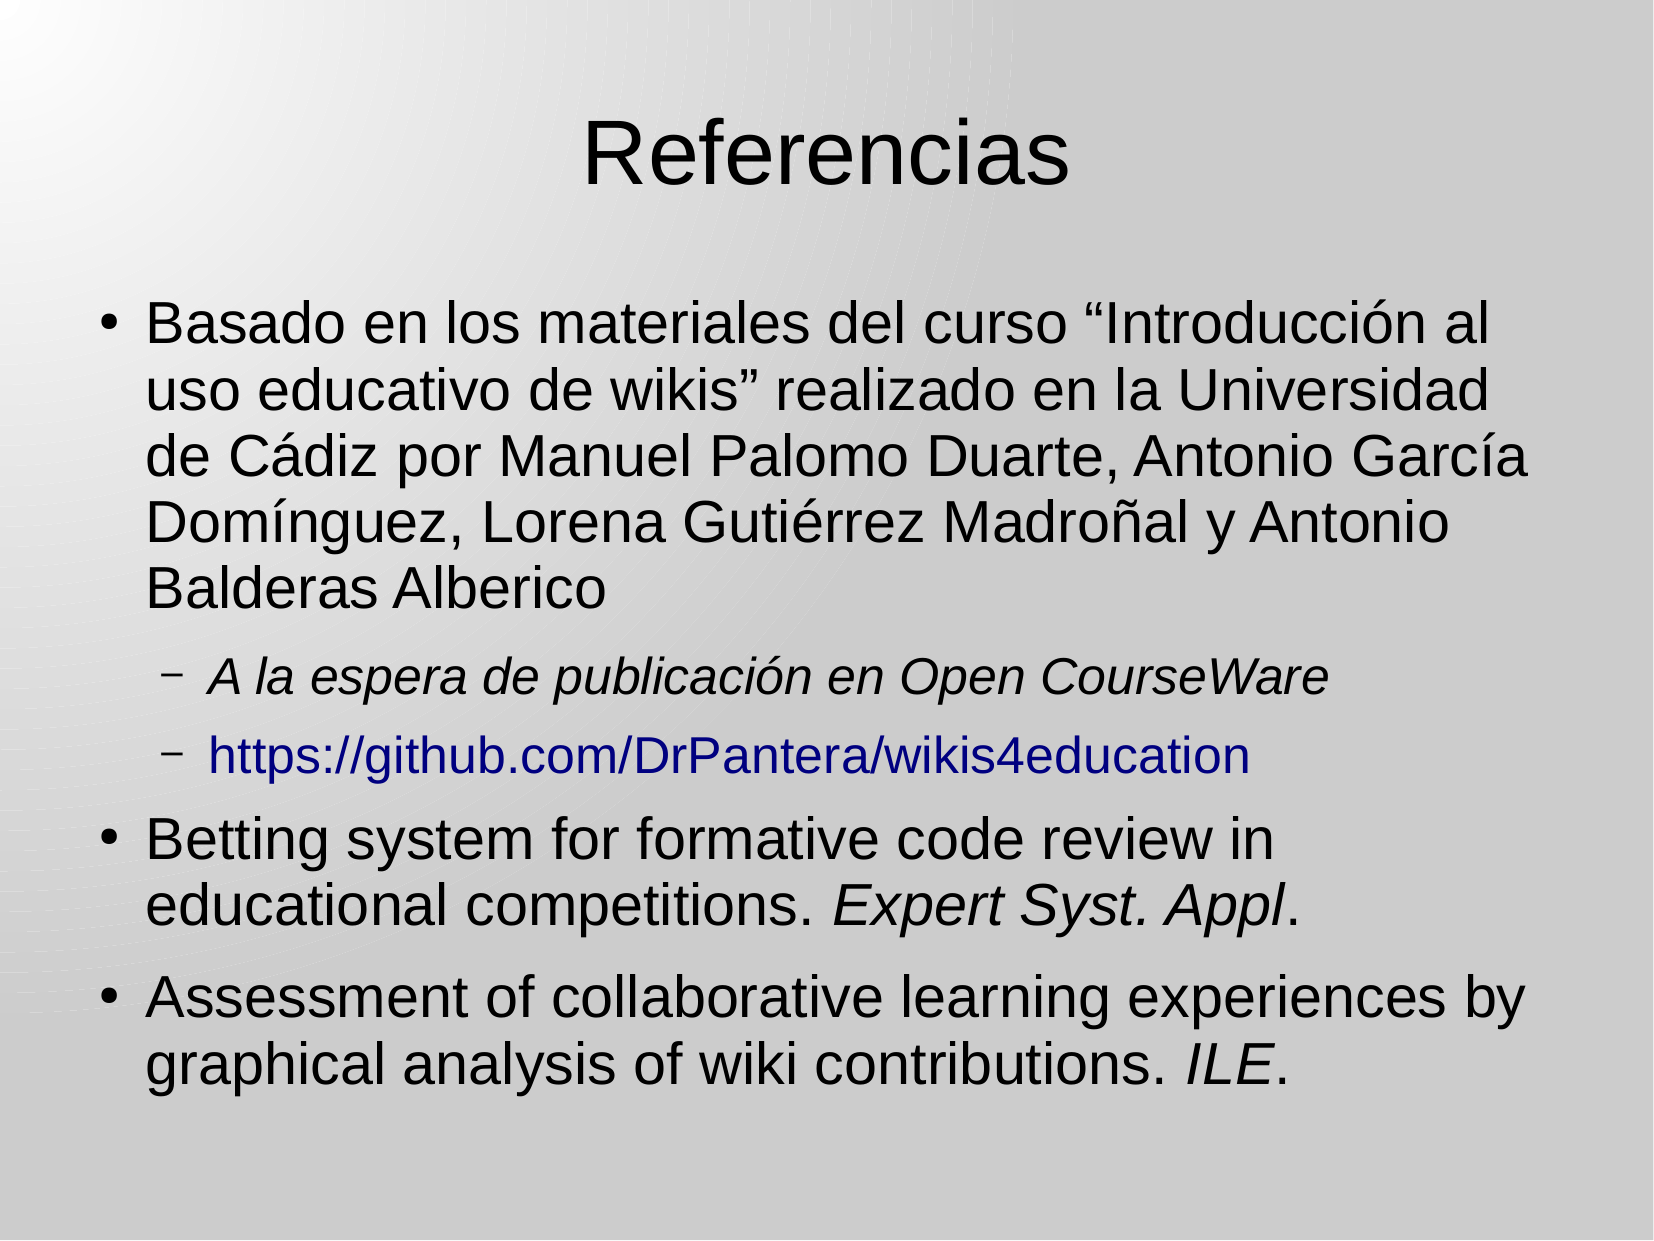

# Referencias
Basado en los materiales del curso “Introducción al uso educativo de wikis” realizado en la Universidad de Cádiz por Manuel Palomo Duarte, Antonio García Domínguez, Lorena Gutiérrez Madroñal y Antonio Balderas Alberico
A la espera de publicación en Open CourseWare
https://github.com/DrPantera/wikis4education
Betting system for formative code review in educational competitions. Expert Syst. Appl.
Assessment of collaborative learning experiences by graphical analysis of wiki contributions. ILE.